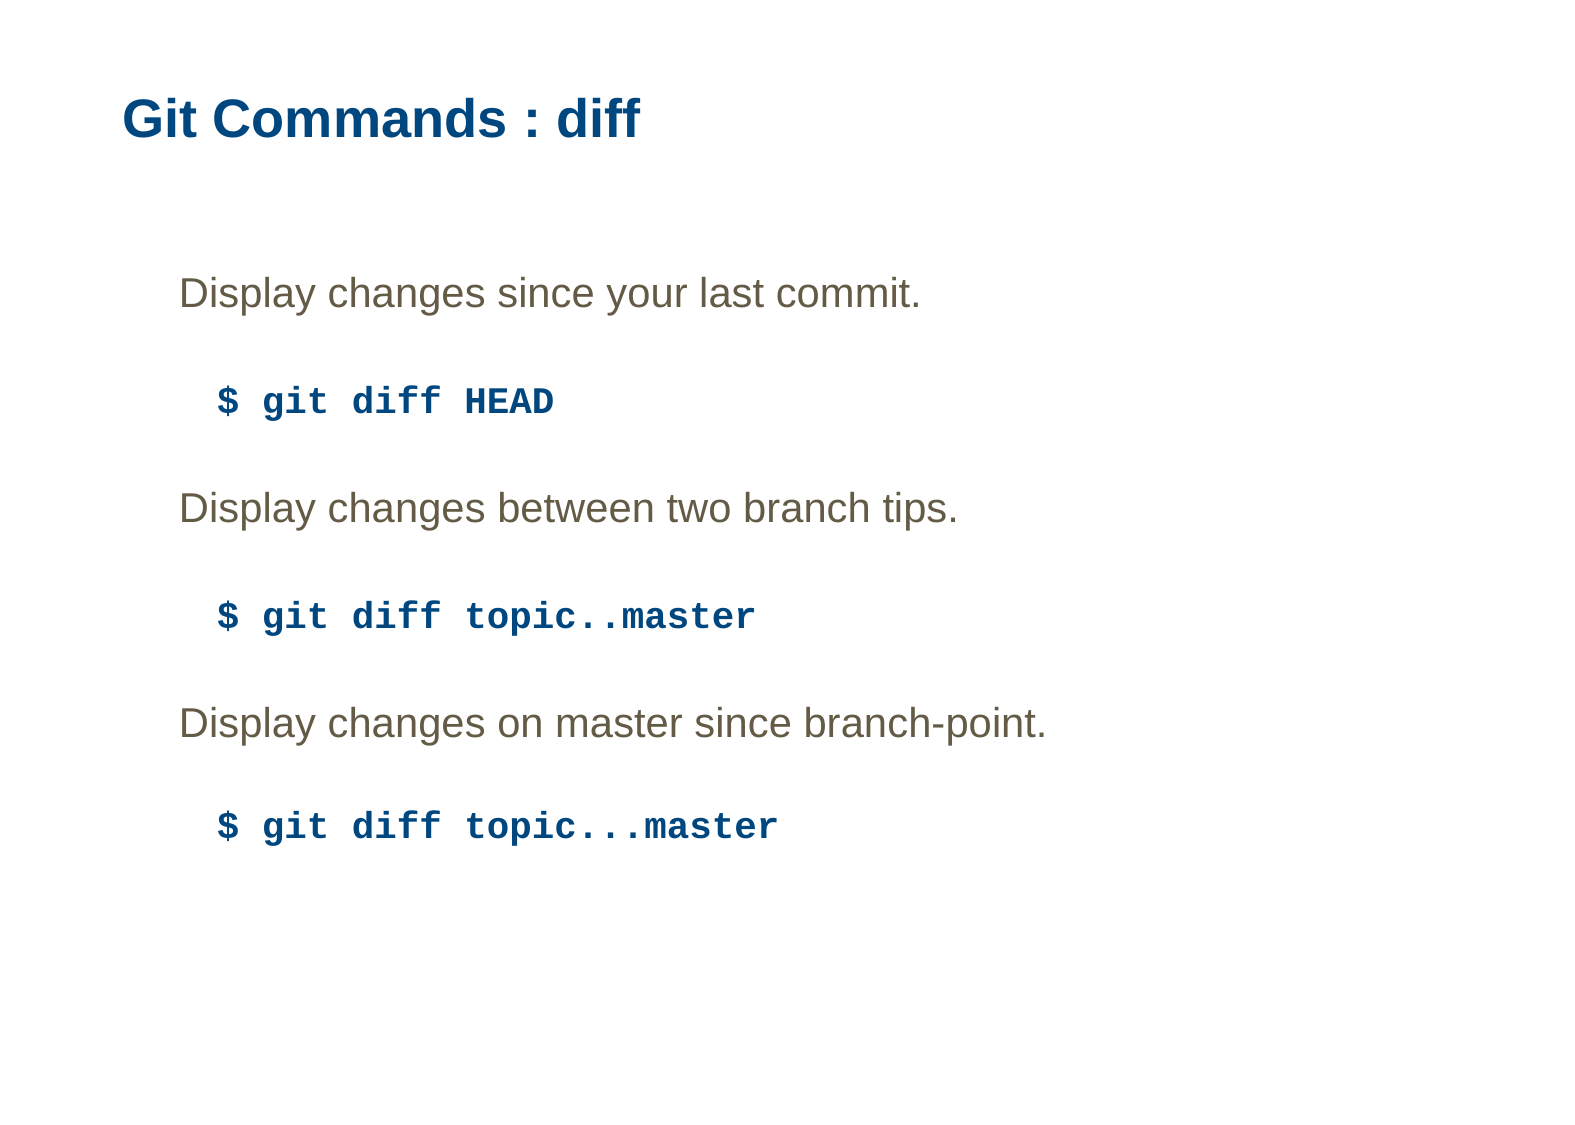

# Git Commands : diff
Display changes since your last commit.
$ git diff HEAD
Display changes between two branch tips.
$ git diff topic..master
Display changes on master since branch-point.
$ git diff topic...master